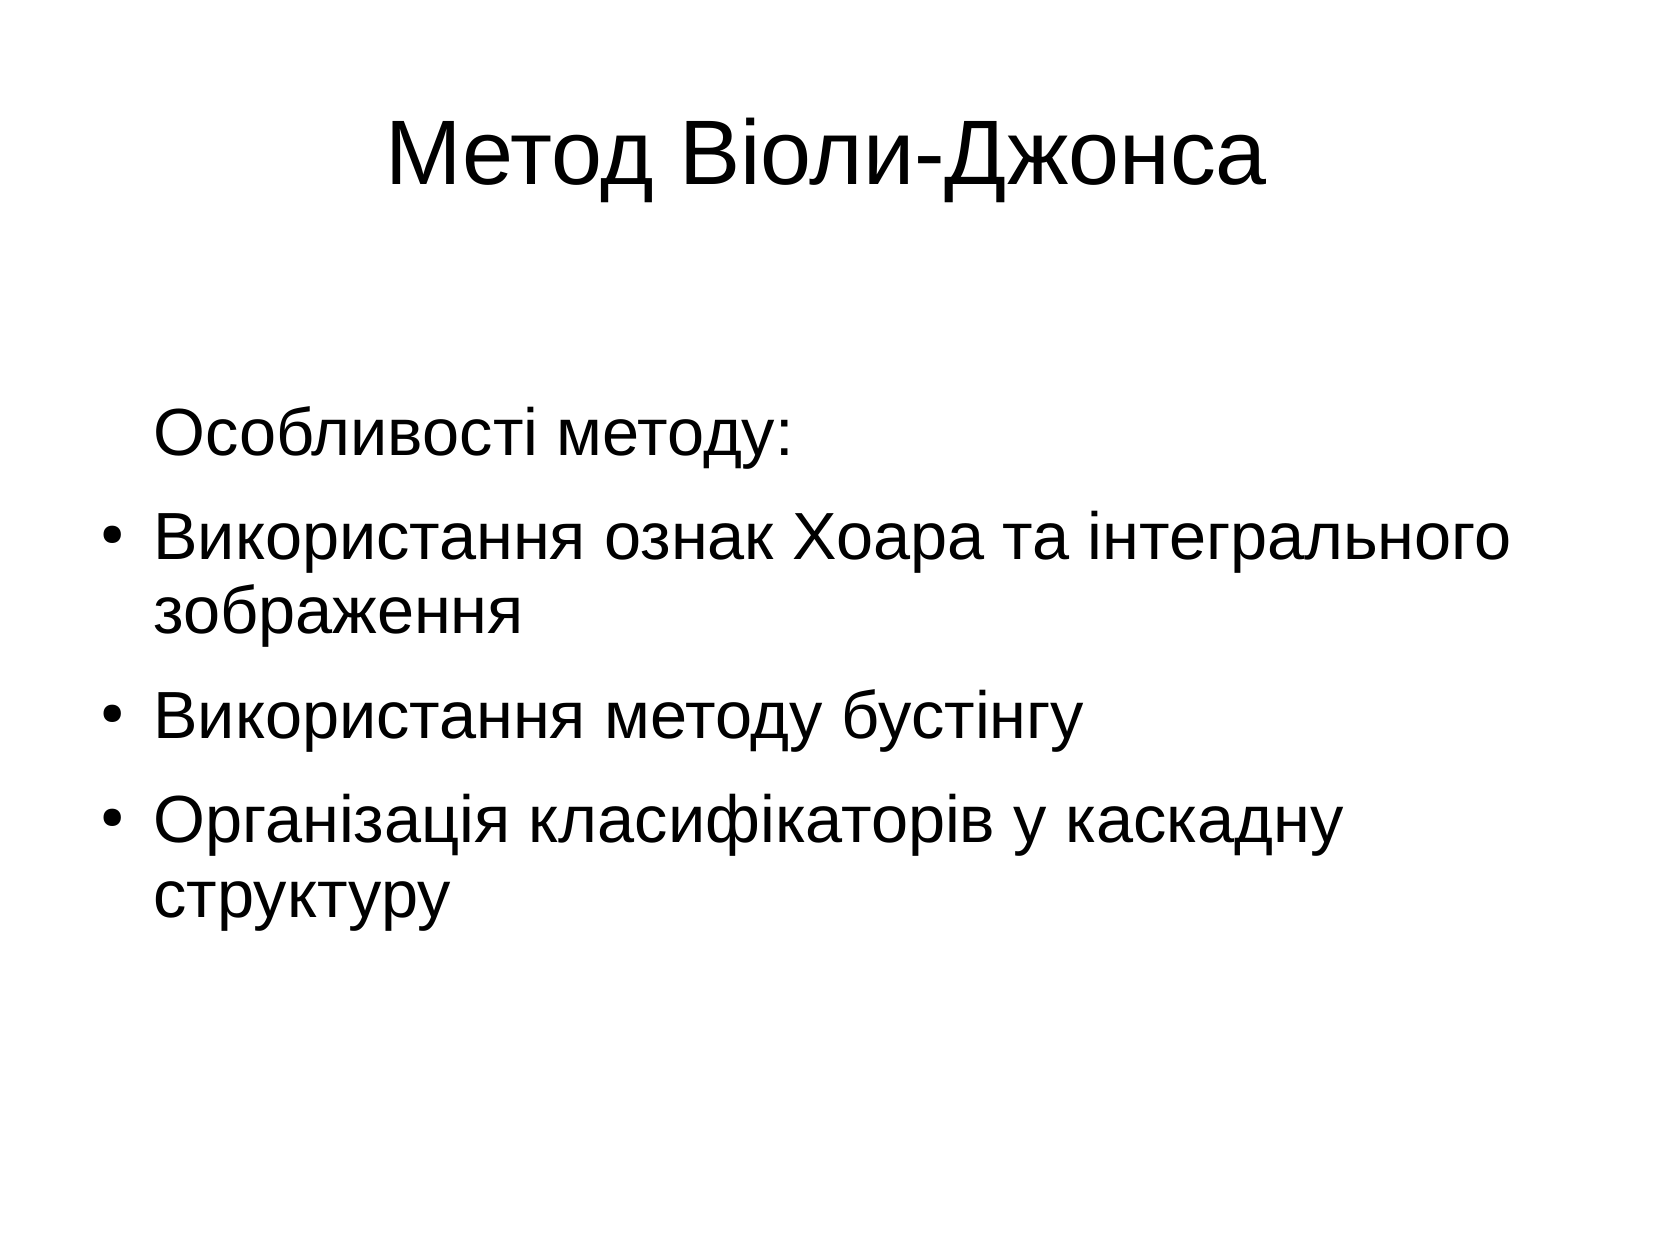

# Метод Віоли-Джонса
Особливості методу:
Використання ознак Хоара та інтегрального зображення
Використання методу бустінгу
Організація класифікаторів у каскадну структуру